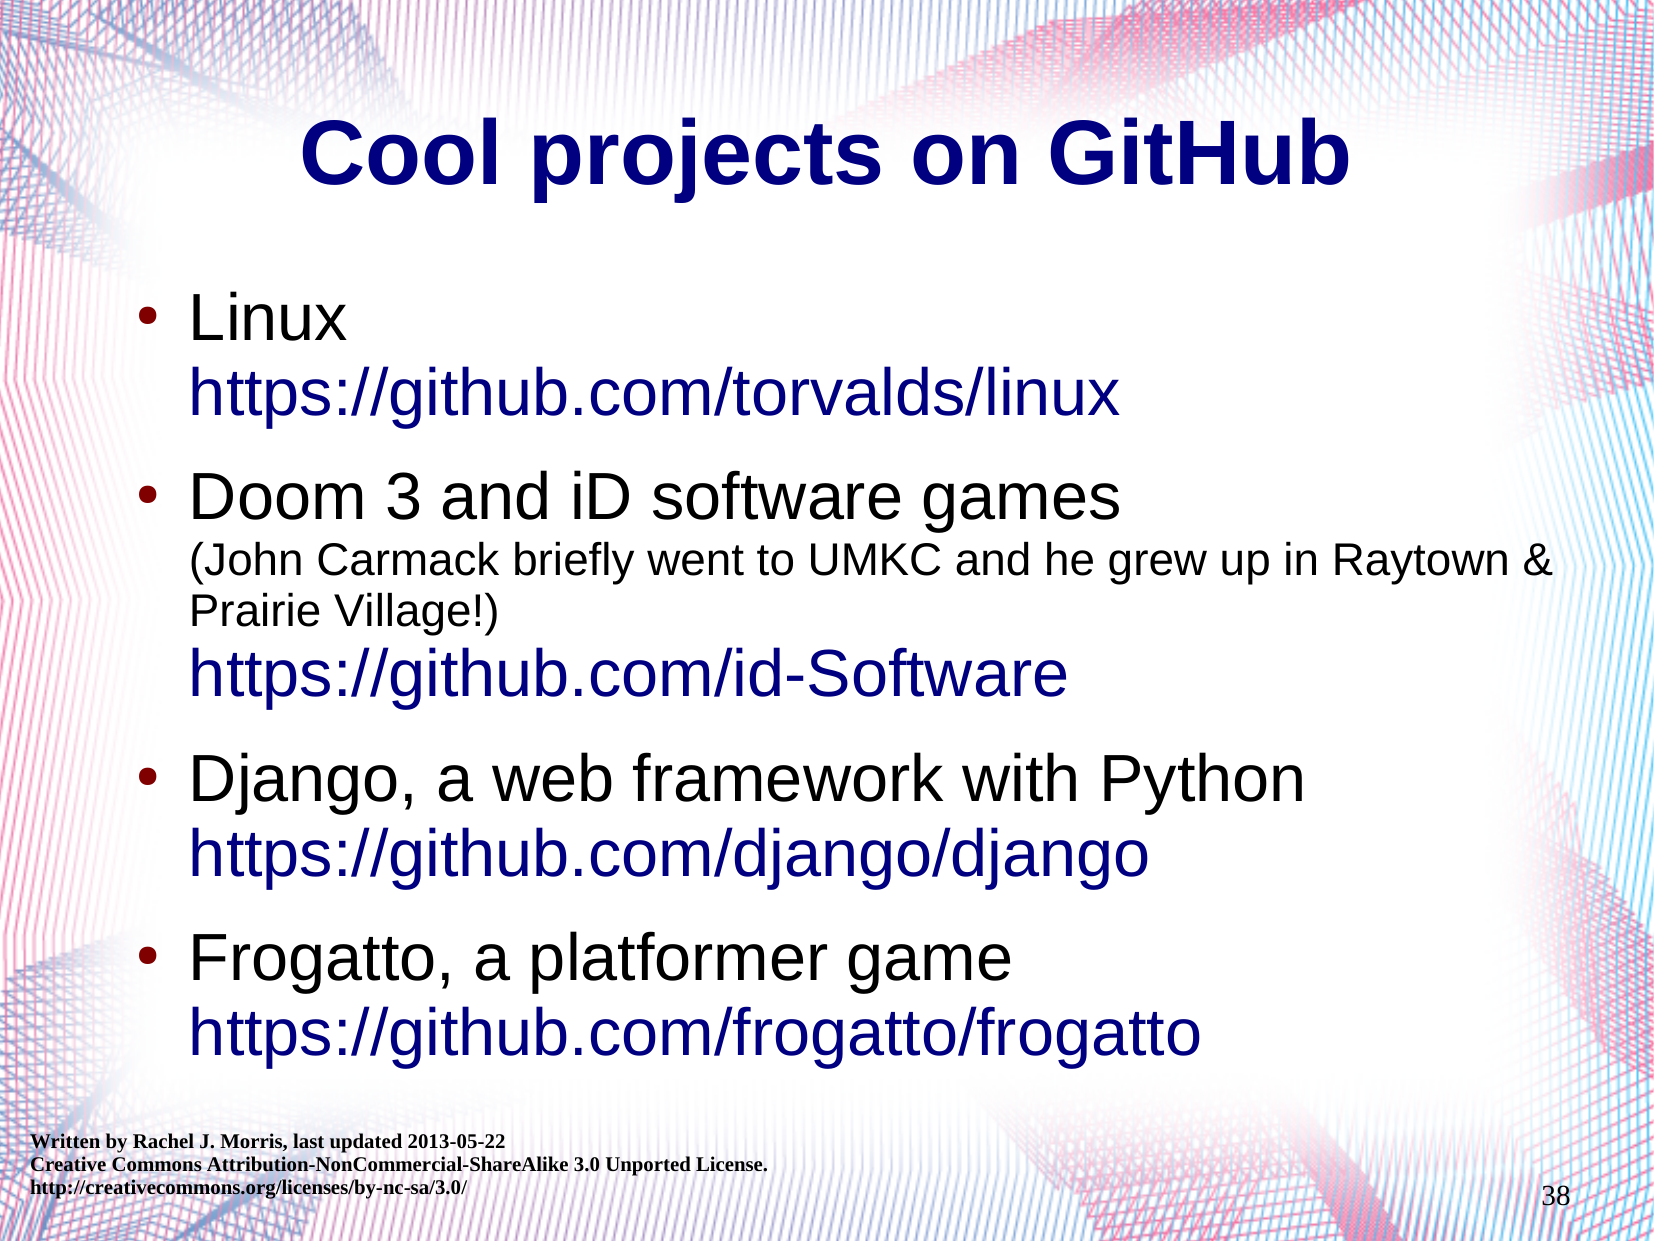

# Cool projects on GitHub
Linux
https://github.com/torvalds/linux
Doom 3 and iD software games
(John Carmack briefly went to UMKC and he grew up in Raytown & Prairie Village!)
https://github.com/id-Software
Django, a web framework with Python
https://github.com/django/django
Frogatto, a platformer game
https://github.com/frogatto/frogatto
38